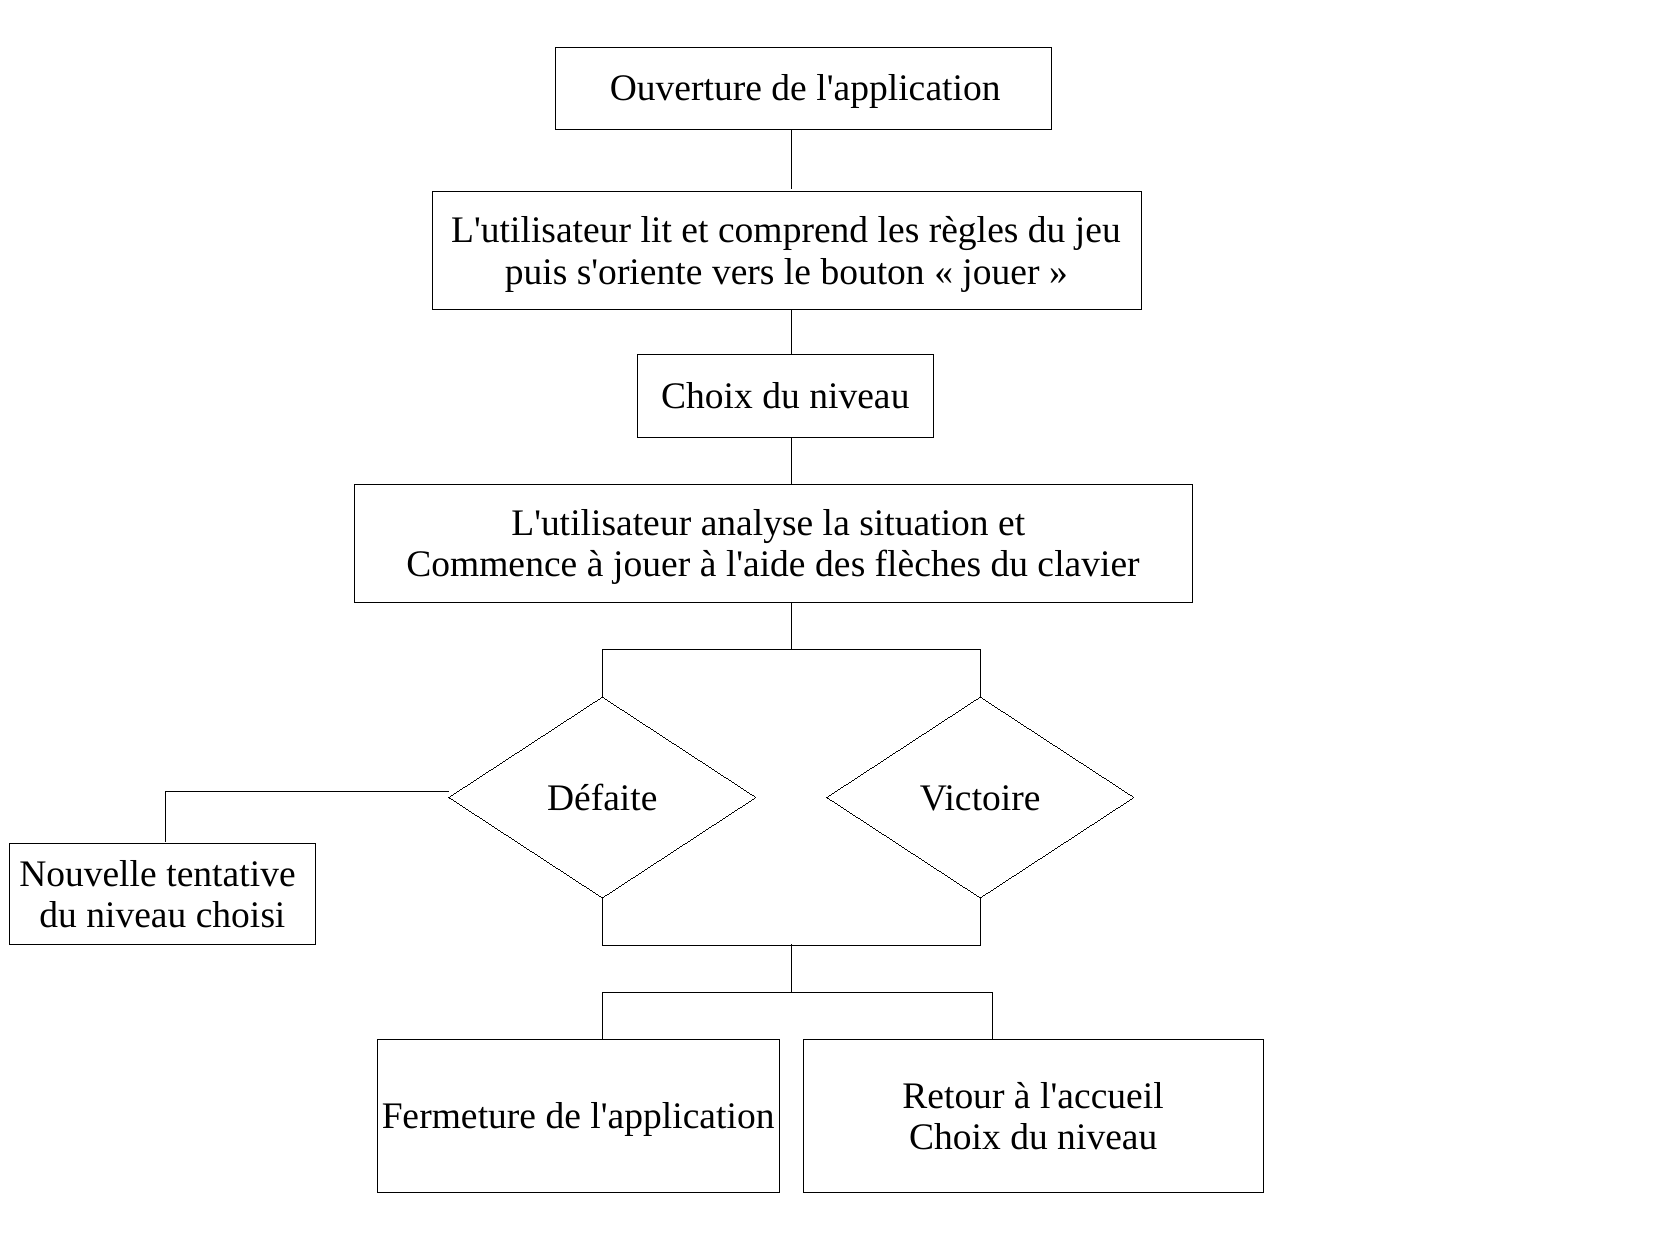

Ouverture de l'application
L'utilisateur lit et comprend les règles du jeu
puis s'oriente vers le bouton « jouer »
#
Choix du niveau
L'utilisateur analyse la situation et
Commence à jouer à l'aide des flèches du clavier
Défaite
Victoire
Nouvelle tentative
du niveau choisi
Fermeture de l'application
Retour à l'accueil
Choix du niveau